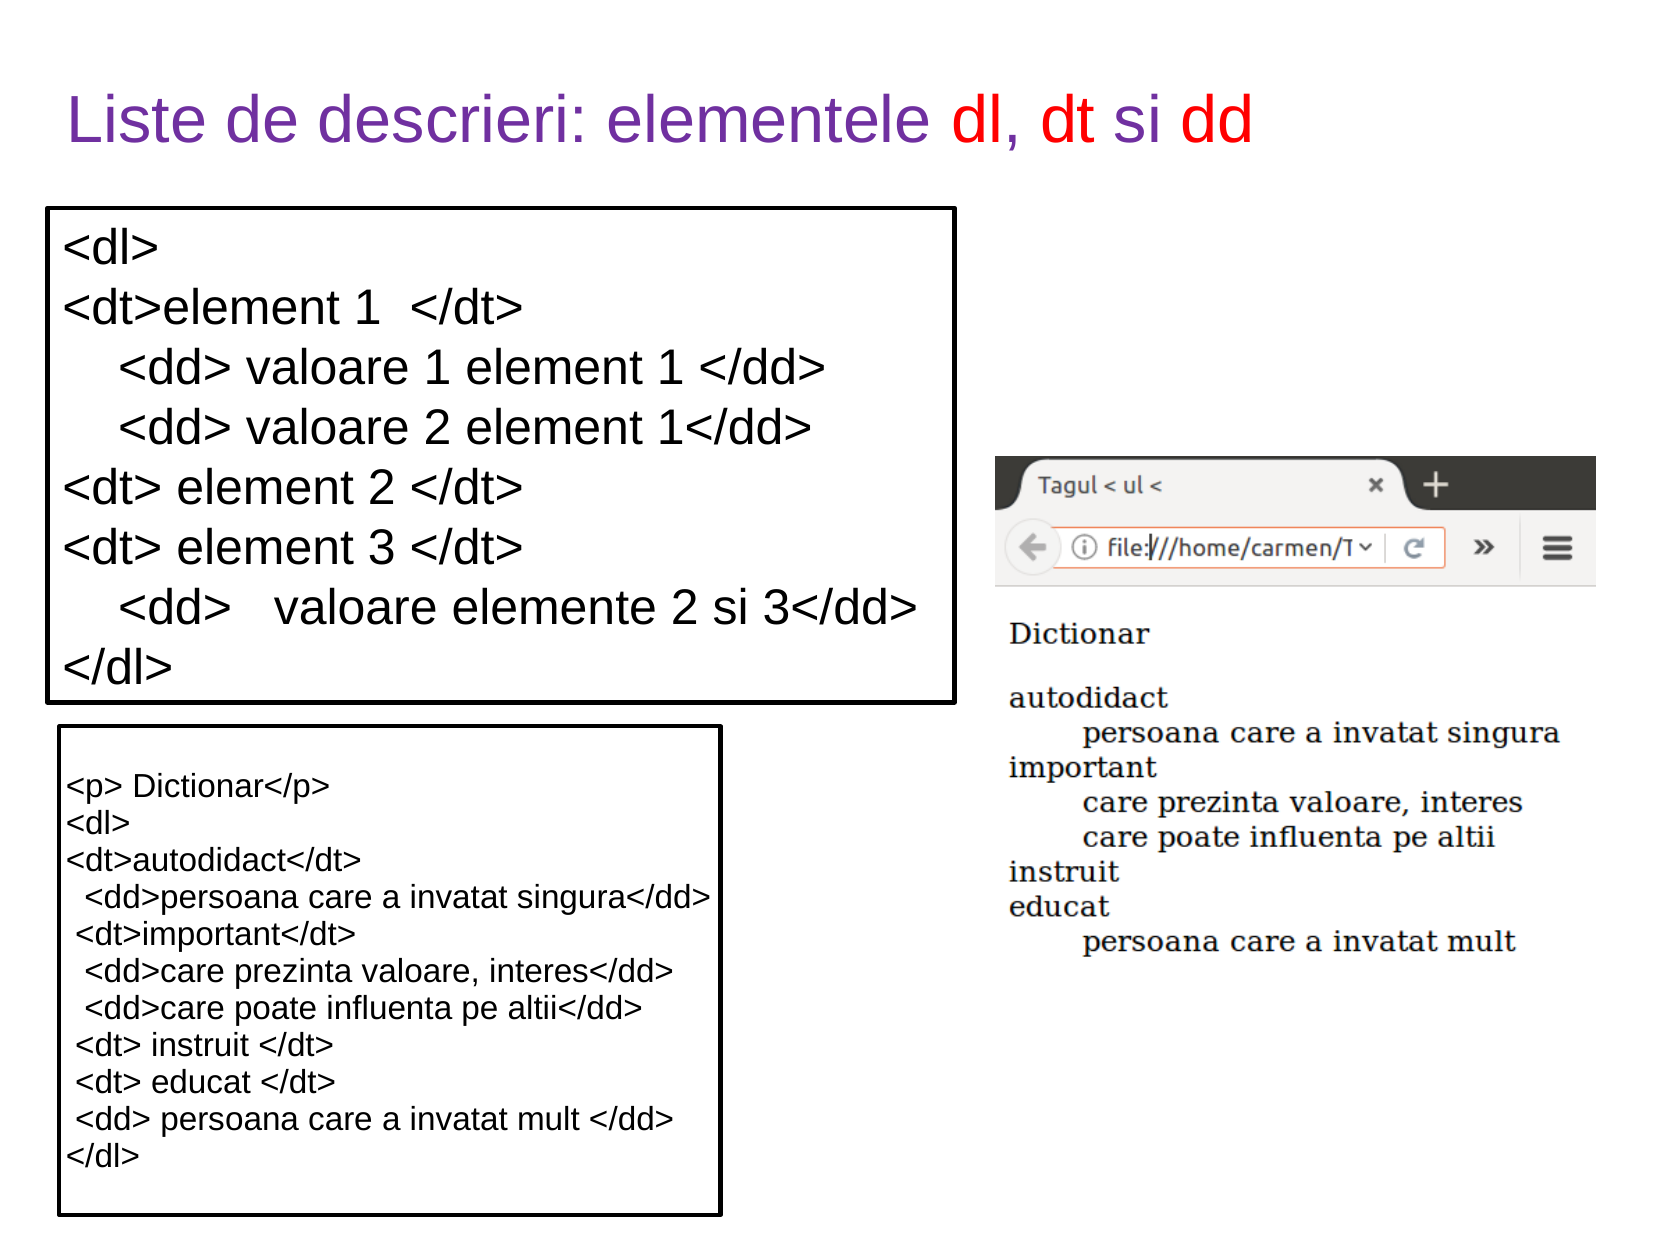

Liste de descrieri: elementele dl, dt si dd
<dl>
<dt>element 1 </dt>
 <dd> valoare 1 element 1 </dd>
 <dd> valoare 2 element 1</dd>
<dt> element 2 </dt>
<dt> element 3 </dt>
 <dd> valoare elemente 2 si 3</dd>
</dl>
<p> Dictionar</p>
<dl>
<dt>autodidact</dt>
 <dd>persoana care a invatat singura</dd>
 <dt>important</dt>
 <dd>care prezinta valoare, interes</dd>
 <dd>care poate influenta pe altii</dd>
 <dt> instruit </dt>
 <dt> educat </dt>
 <dd> persoana care a invatat mult </dd>
</dl>